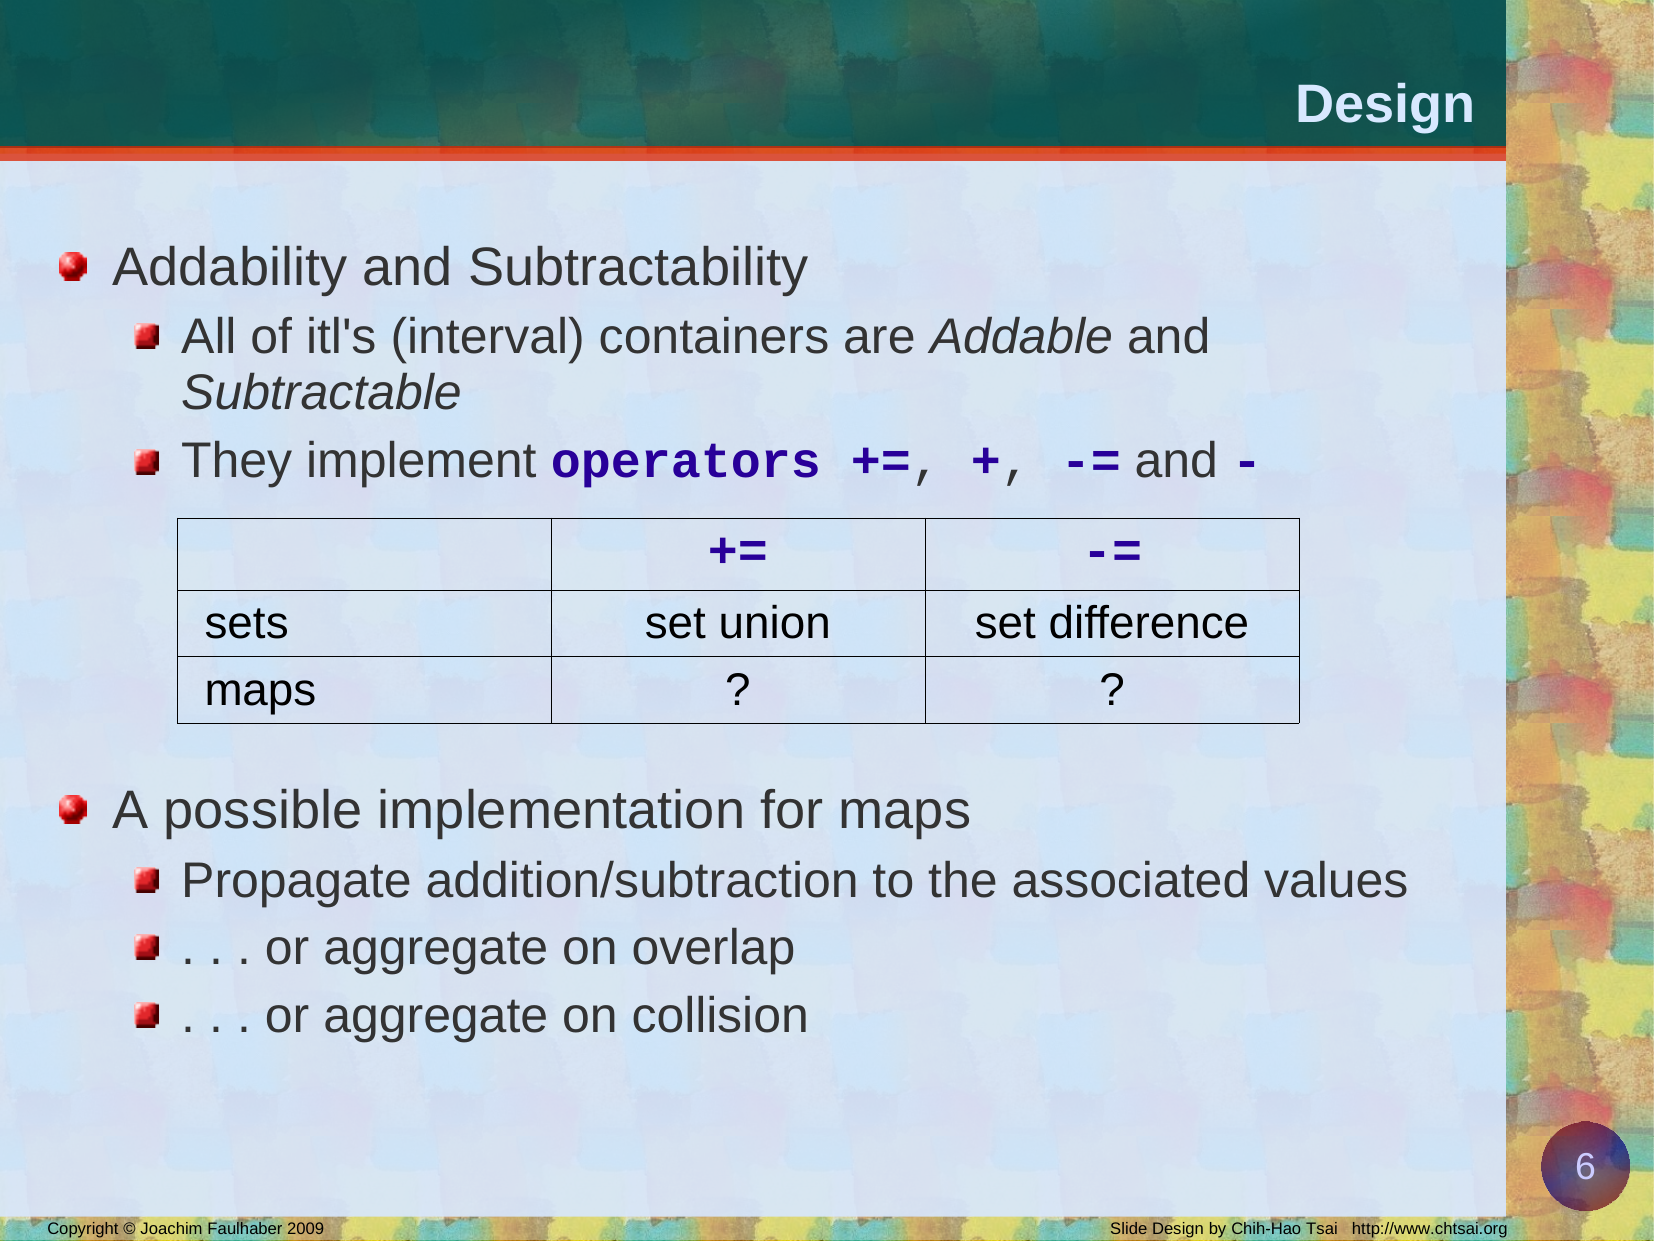

# Design
Addability and Subtractability
All of itl's (interval) containers are Addable and Subtractable
They implement operators +=, +, -= and -
| | += | -= |
| --- | --- | --- |
| sets | set union | set difference |
| maps | ? | ? |
A possible implementation for maps
Propagate addition/subtraction to the associated values
. . . or aggregate on overlap
. . . or aggregate on collision